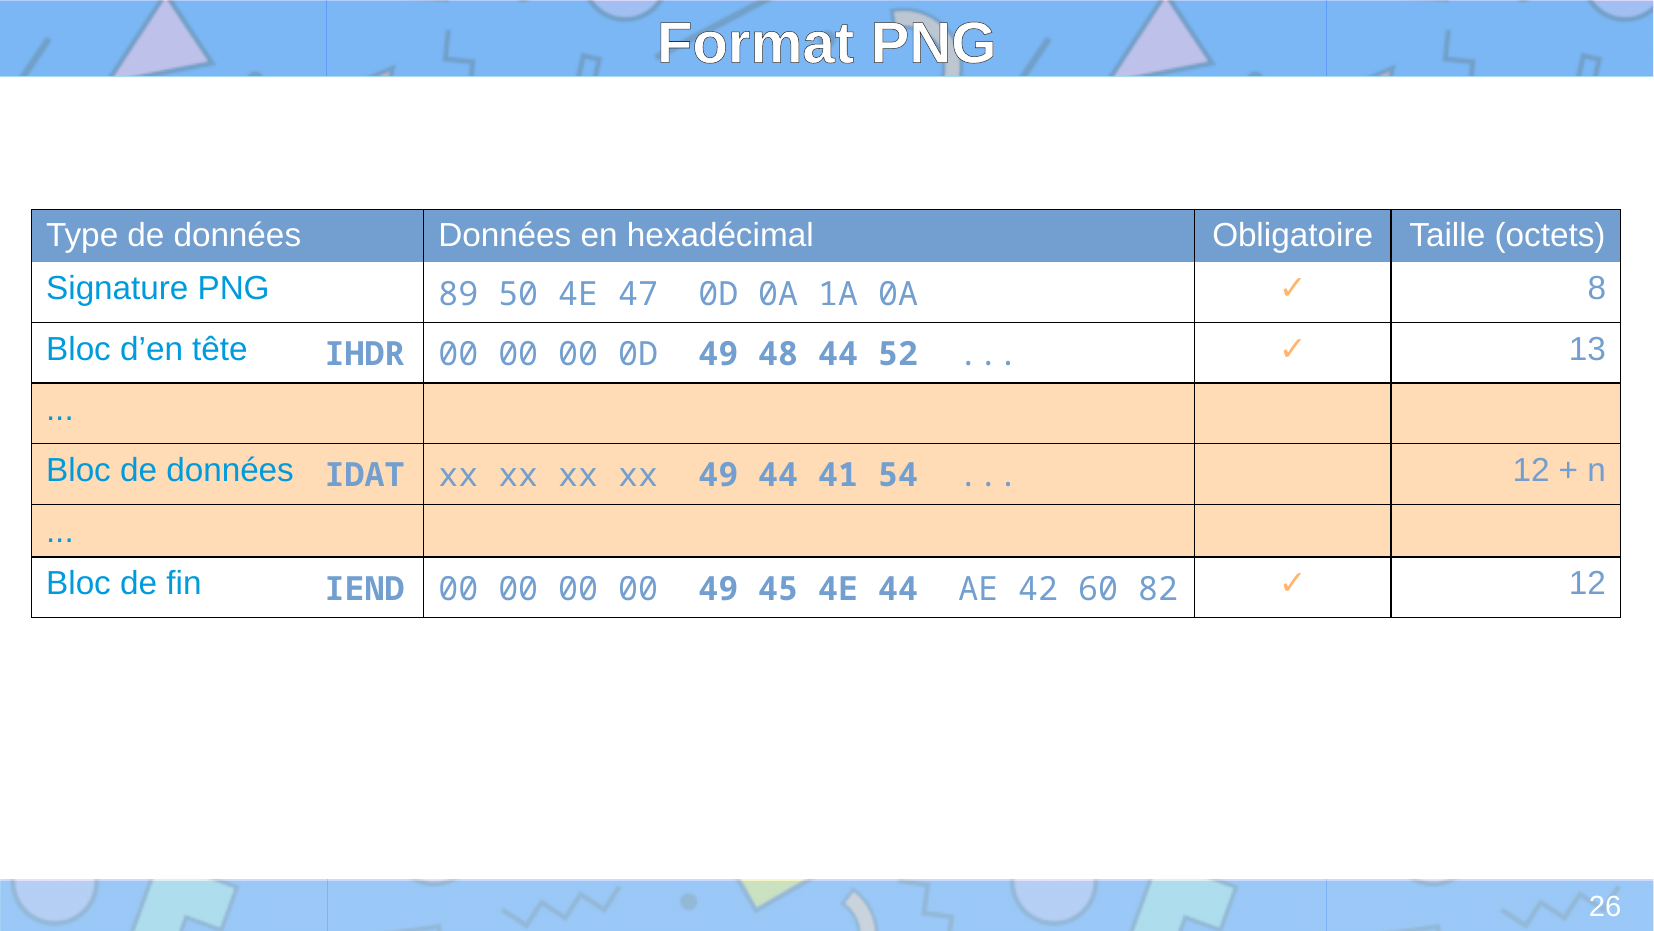

# Format PNG
| Type de données | | Données en hexadécimal | Obligatoire | Taille (octets) |
| --- | --- | --- | --- | --- |
| Signature PNG | | 89 50 4E 47 0D 0A 1A 0A | ✓ | 8 |
| Bloc d’en tête | IHDR | 00 00 00 0D 49 48 44 52 ... | ✓ | 13 |
| ... | | | | |
| Bloc de données | IDAT | xx xx xx xx 49 44 41 54 ... | | 12 + n |
| ... | | | | |
| Bloc de fin | IEND | 00 00 00 00 49 45 4E 44 AE 42 60 82 | ✓ | 12 |
26